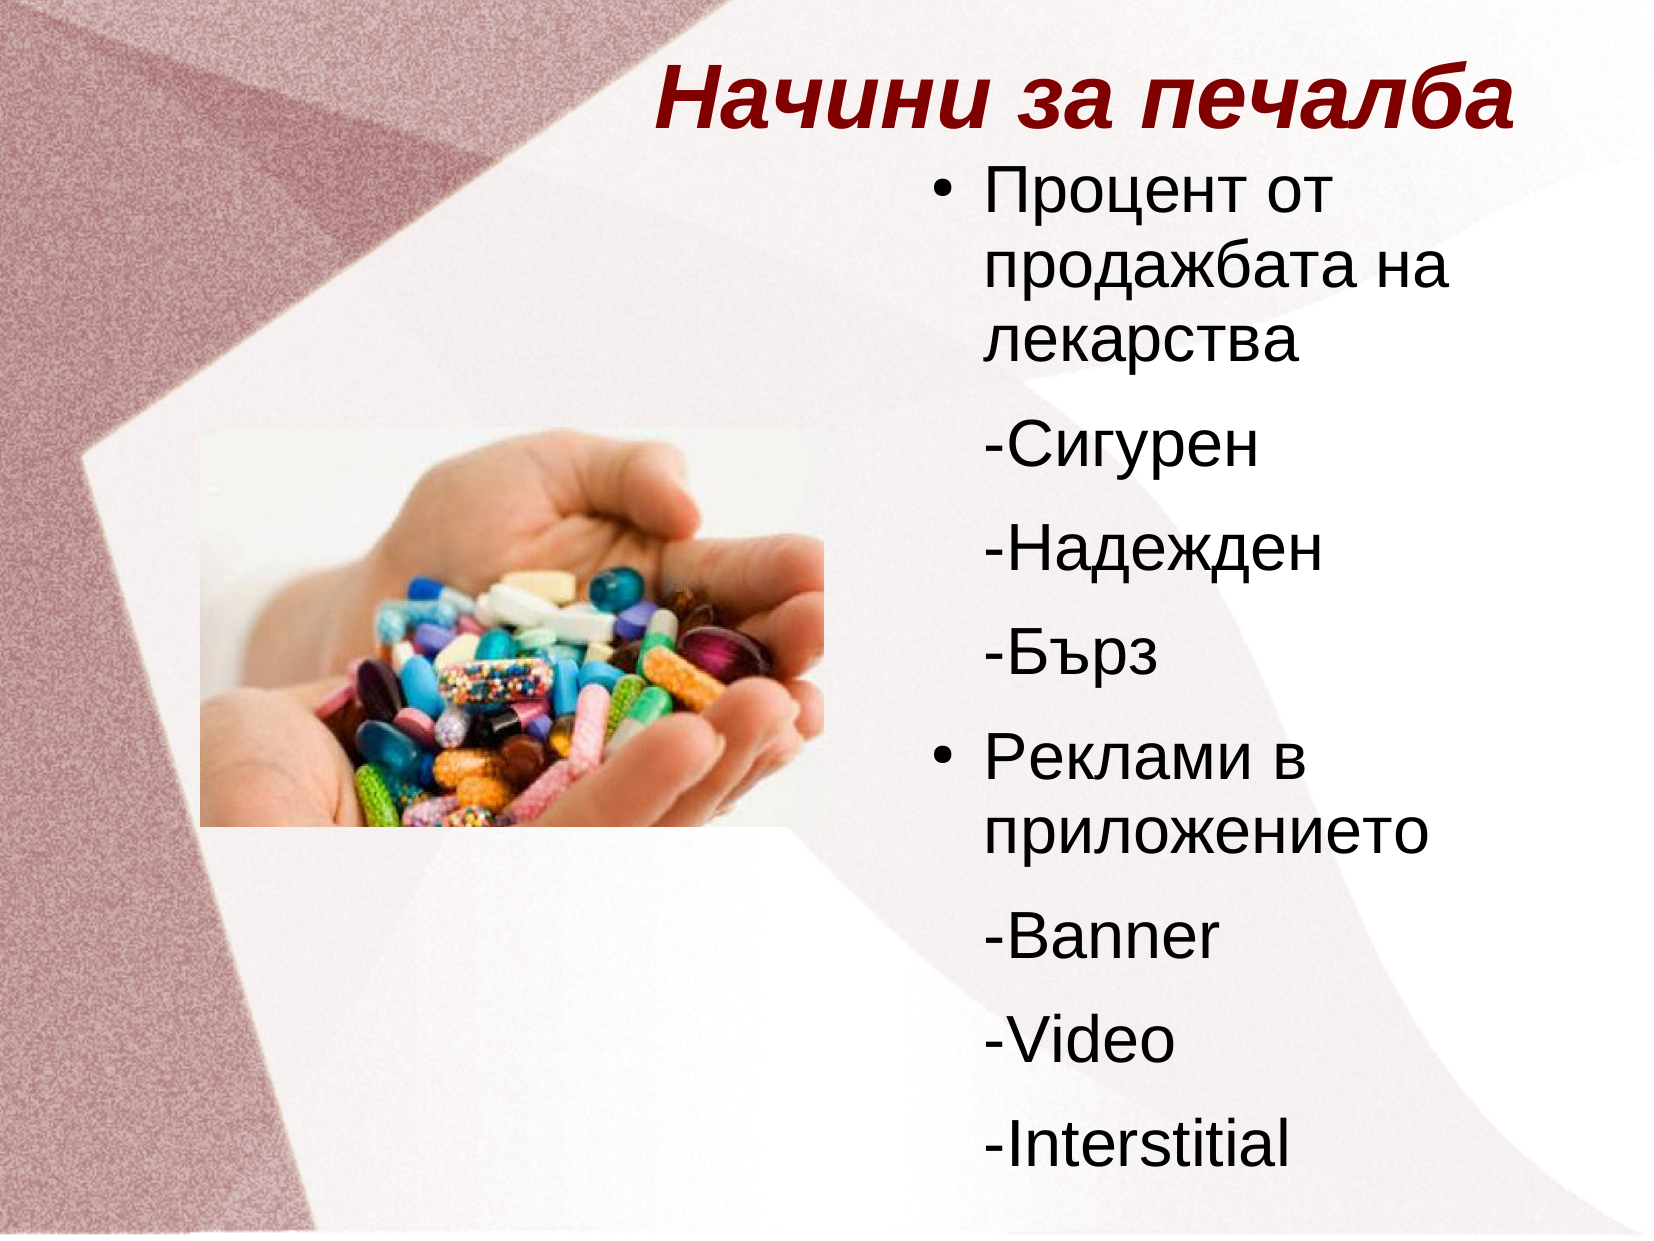

# Начини за печалба
Процент от продажбата на лекарства
-Сигурен
-Надежден
-Бърз
Реклами в приложението
-Banner
-Video
-Interstitial